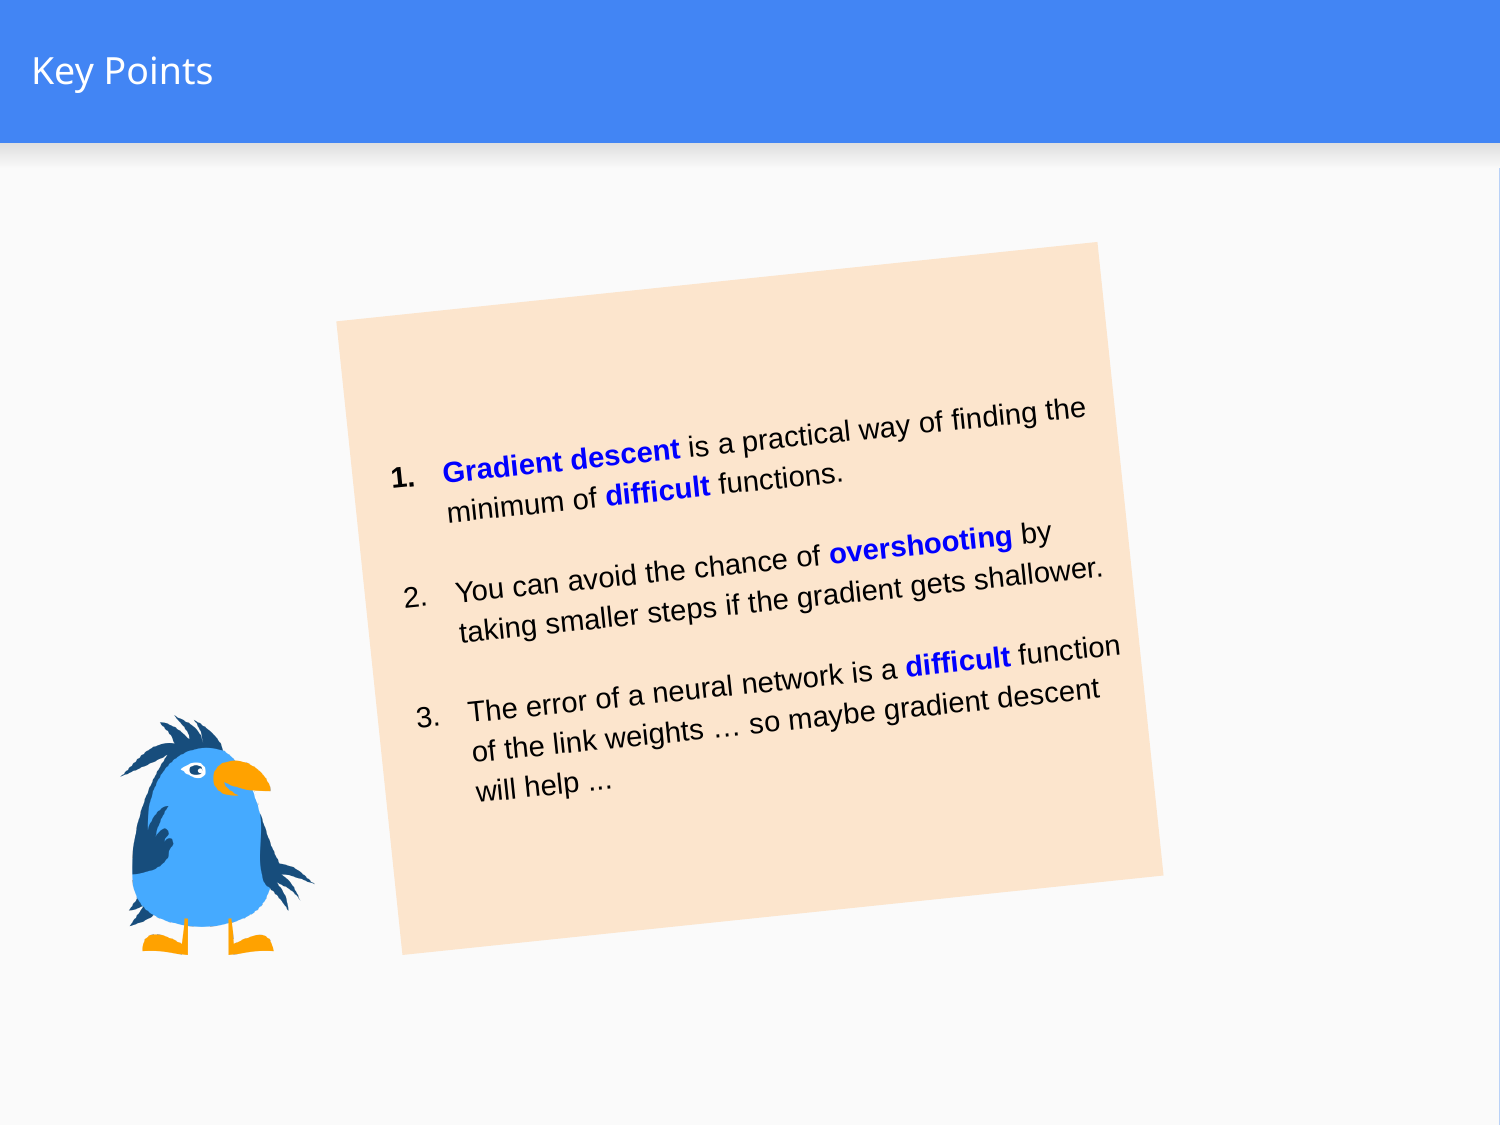

# Key Points
Gradient descent is a practical way of finding the minimum of difficult functions.
You can avoid the chance of overshooting by taking smaller steps if the gradient gets shallower.
The error of a neural network is a difficult function of the link weights … so maybe gradient descent will help ...